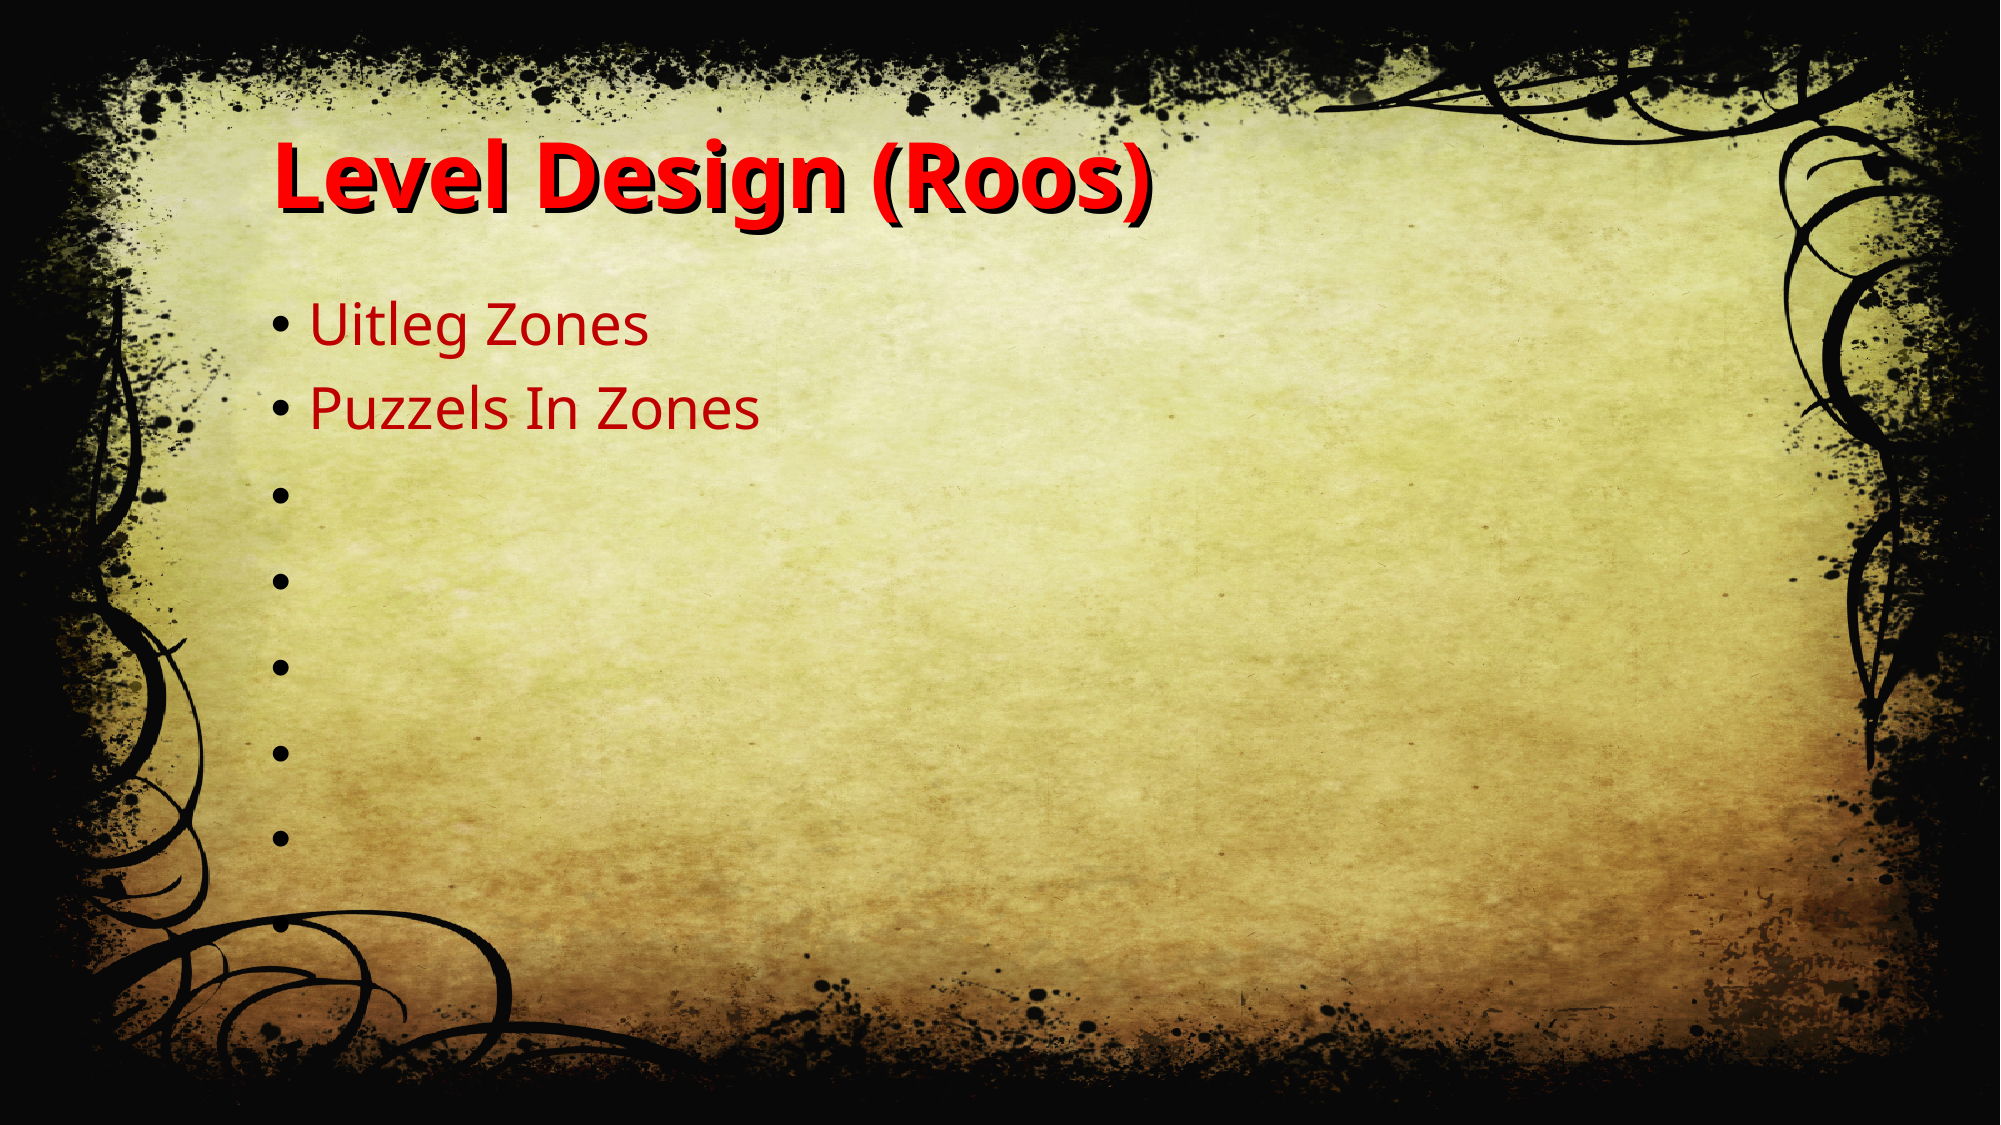

# Level Design (Roos)
Uitleg Zones
Puzzels In Zones